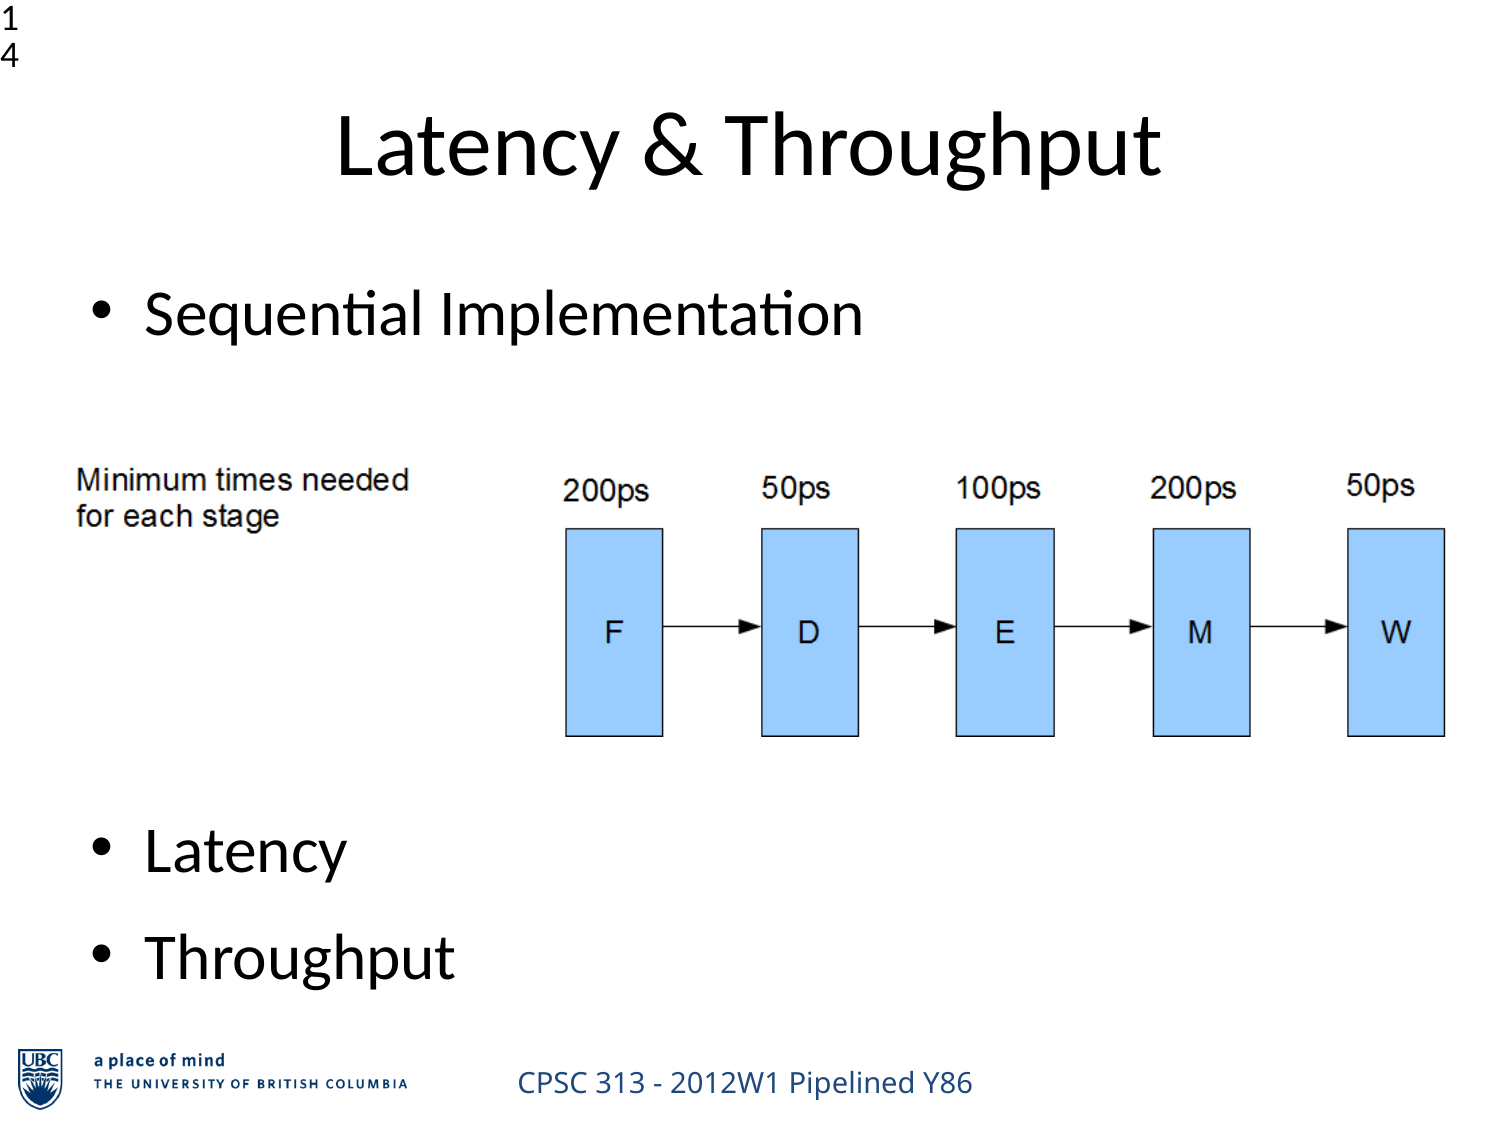

# Latency & Throughput
Sequential Implementation
Latency
Throughput